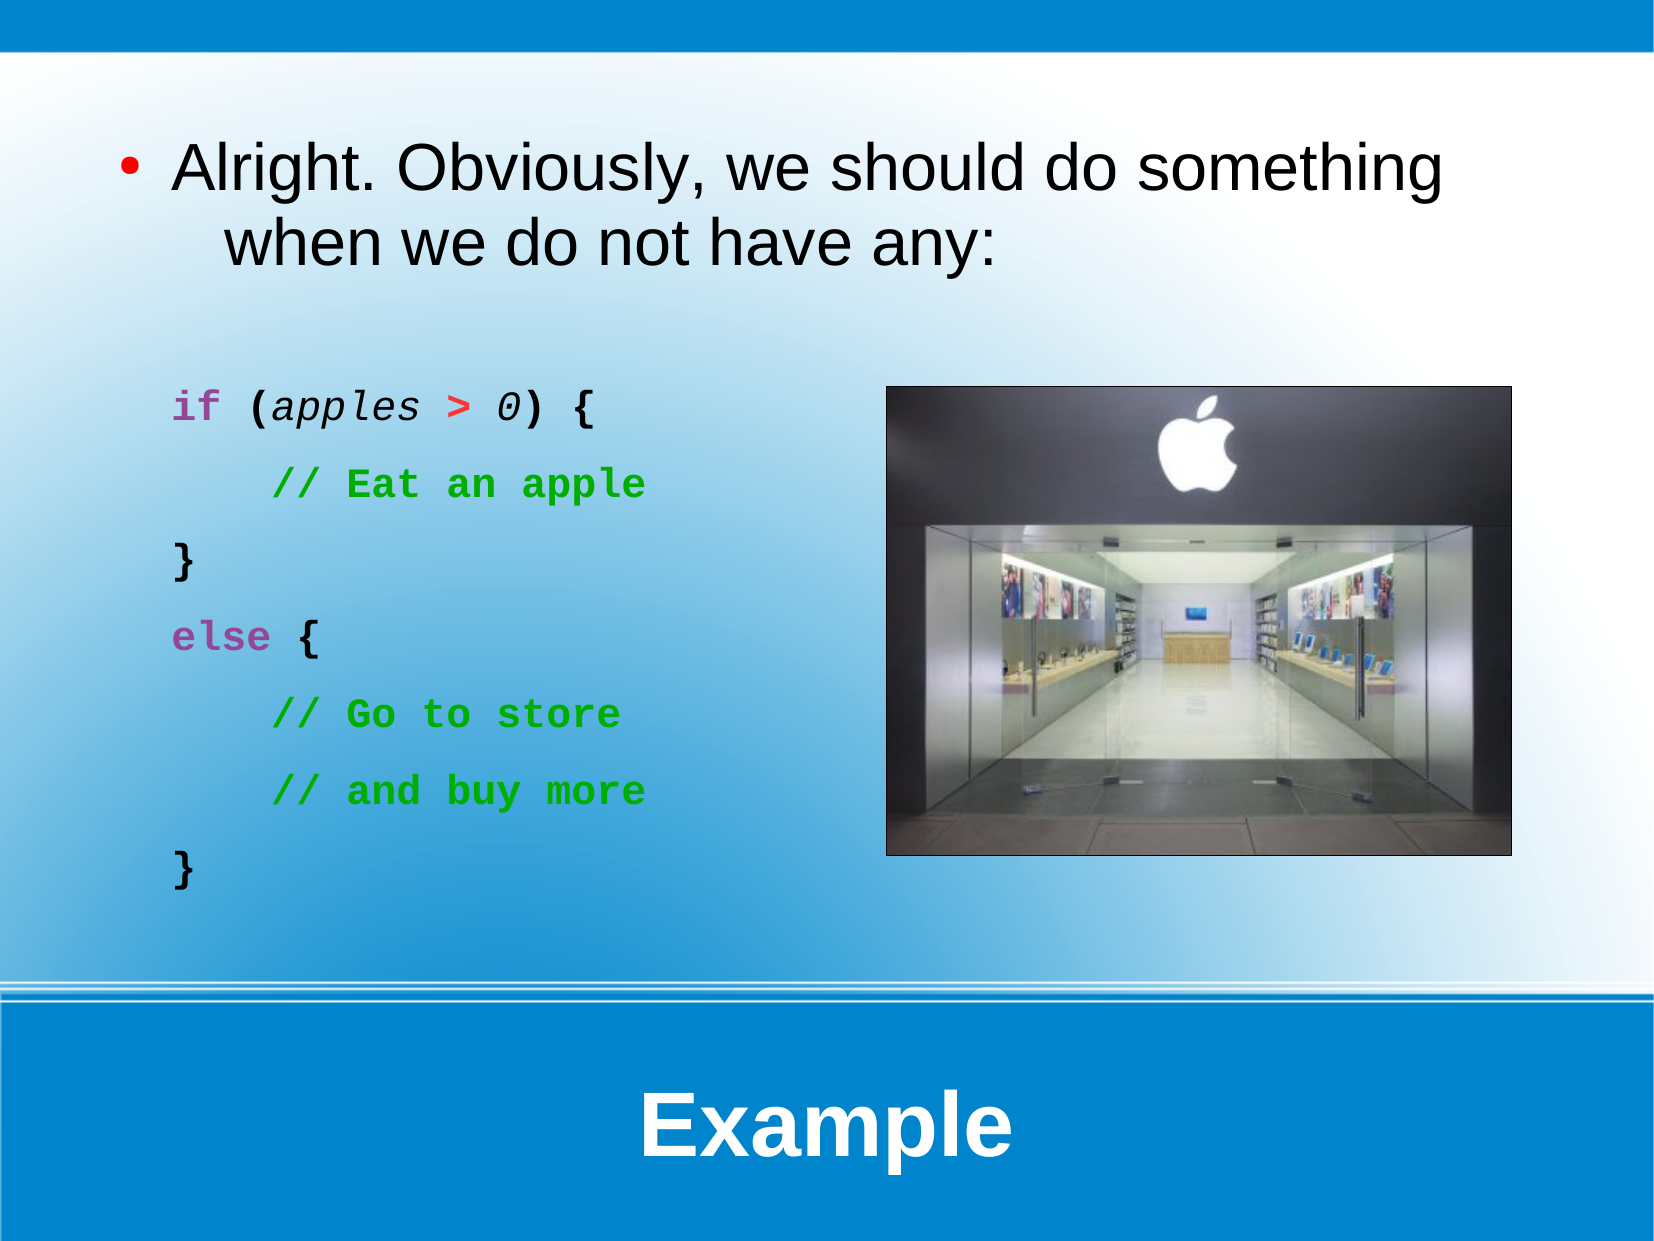

Alright. Obviously, we should do something when we do not have any:
if (apples > 0) {
 // Eat an apple
}
else {
 // Go to store
 // and buy more
}
# Example